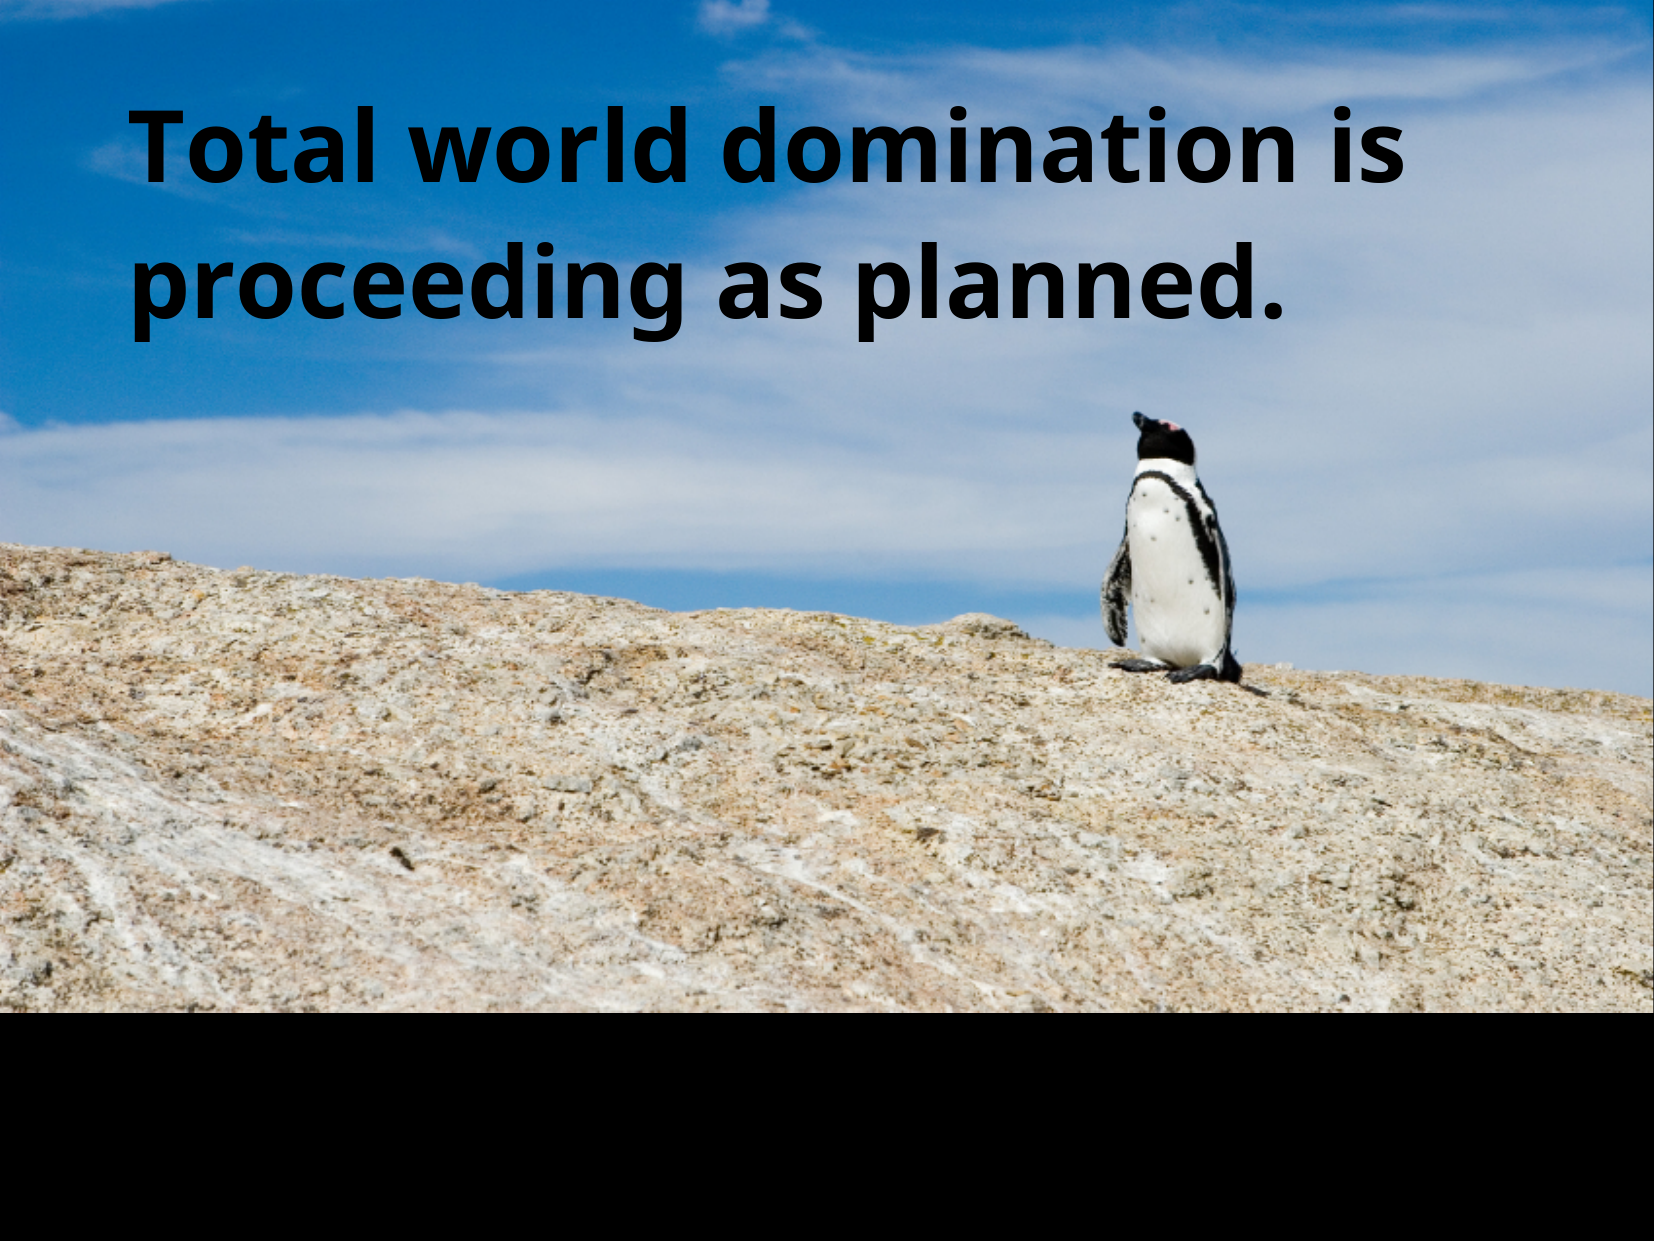

Total world domination is
proceeding as planned.